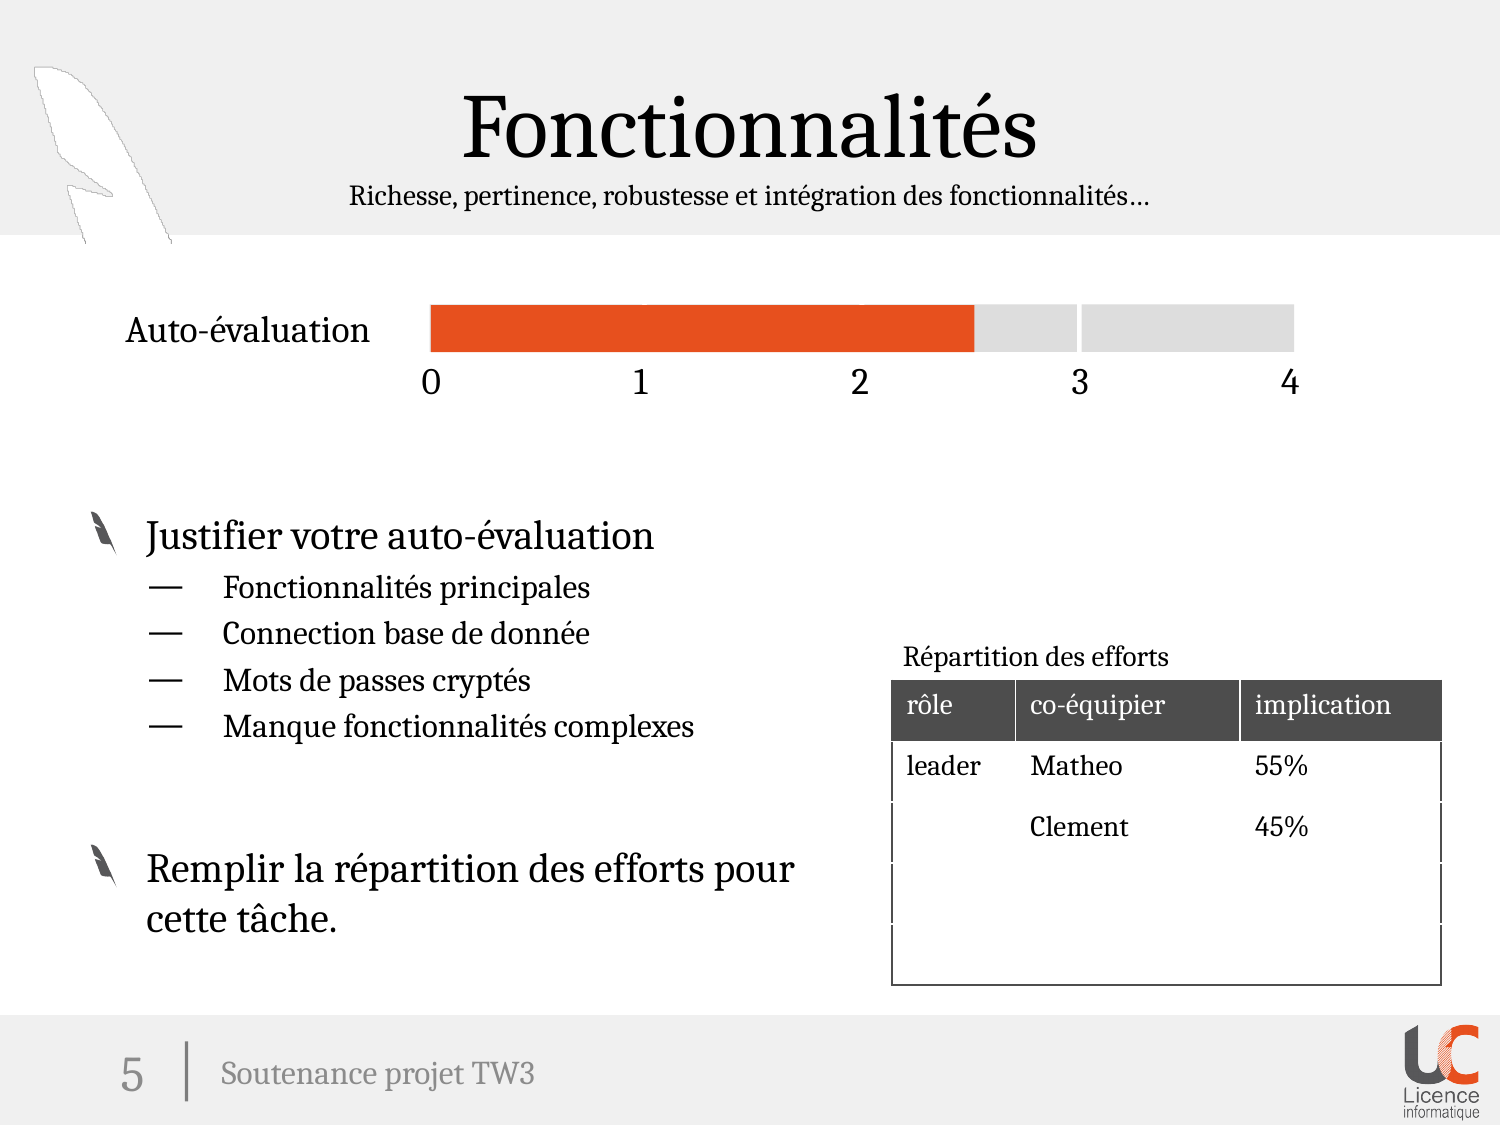

Fonctionnalités
Richesse, pertinence, robustesse et intégration des fonctionnalités…
# Justifier votre auto-évaluation
Fonctionnalités principales
Connection base de donnée
Mots de passes cryptés
Manque fonctionnalités complexes
Remplir la répartition des efforts pour cette tâche.
Répartition des efforts
| rôle | co-équipier | implication |
| --- | --- | --- |
| leader | Matheo | 55% |
| | Clement | 45% |
| | | |
| | | |
5
Soutenance projet TW3